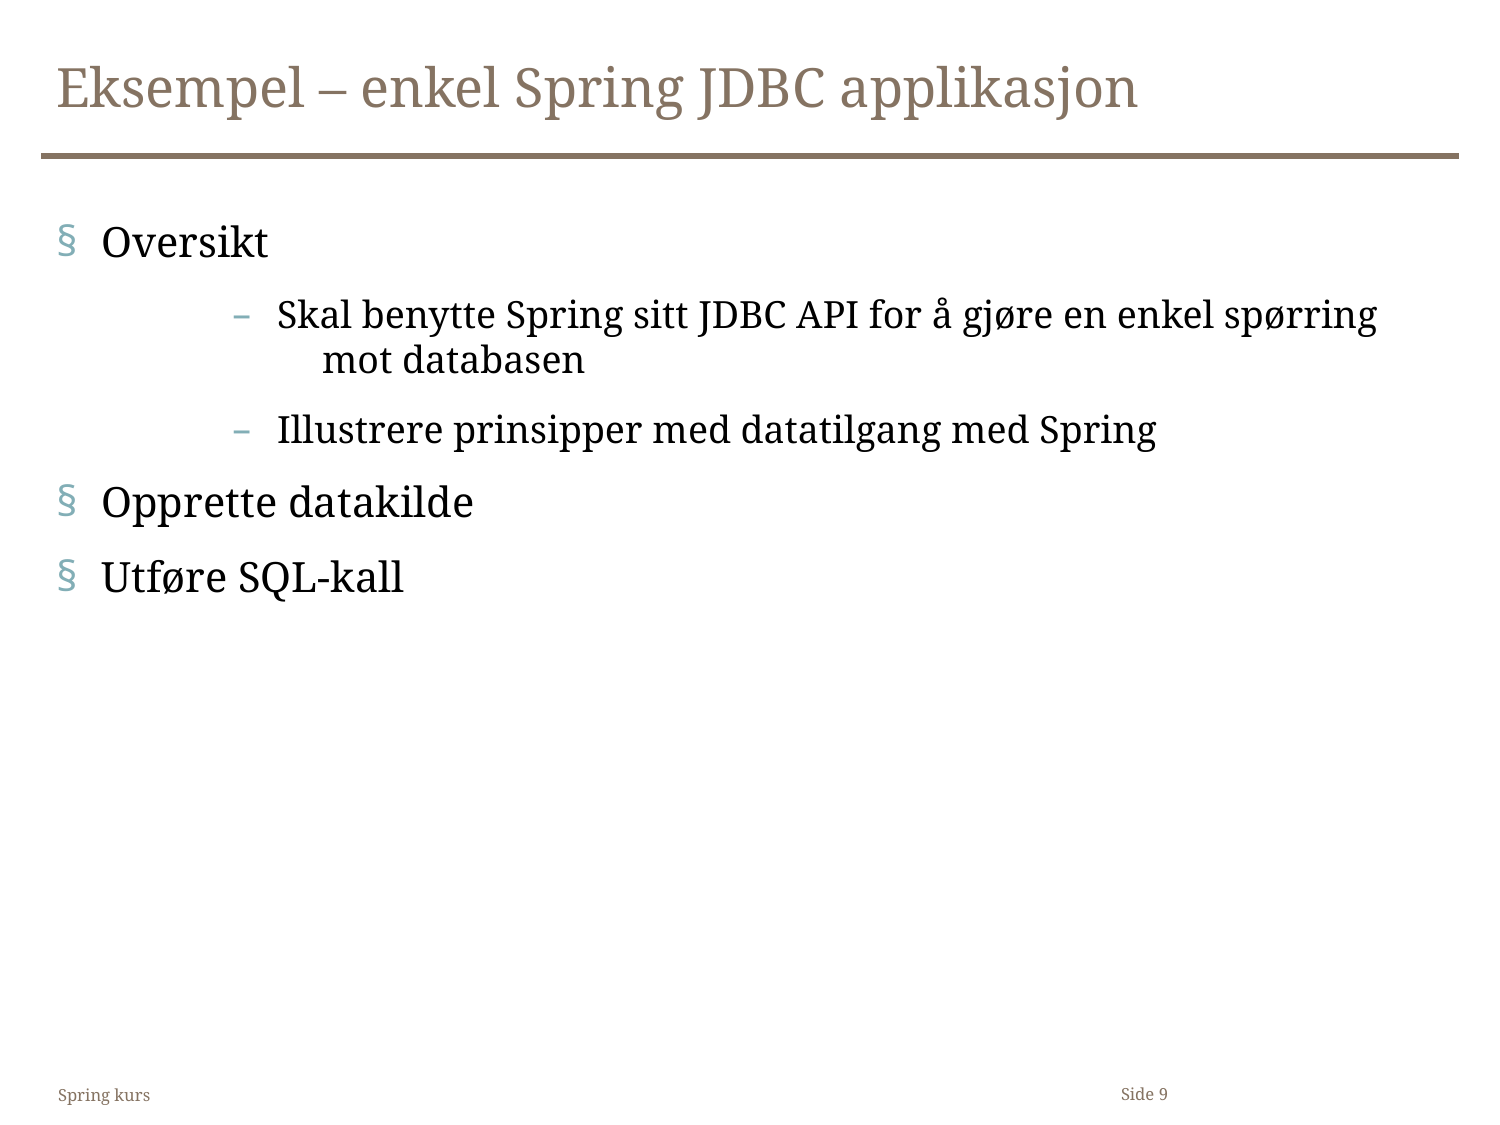

# Eksempel – enkel Spring JDBC applikasjon
Oversikt
Skal benytte Spring sitt JDBC API for å gjøre en enkel spørring mot databasen
Illustrere prinsipper med datatilgang med Spring
Opprette datakilde
Utføre SQL-kall
Spring kurs
Side